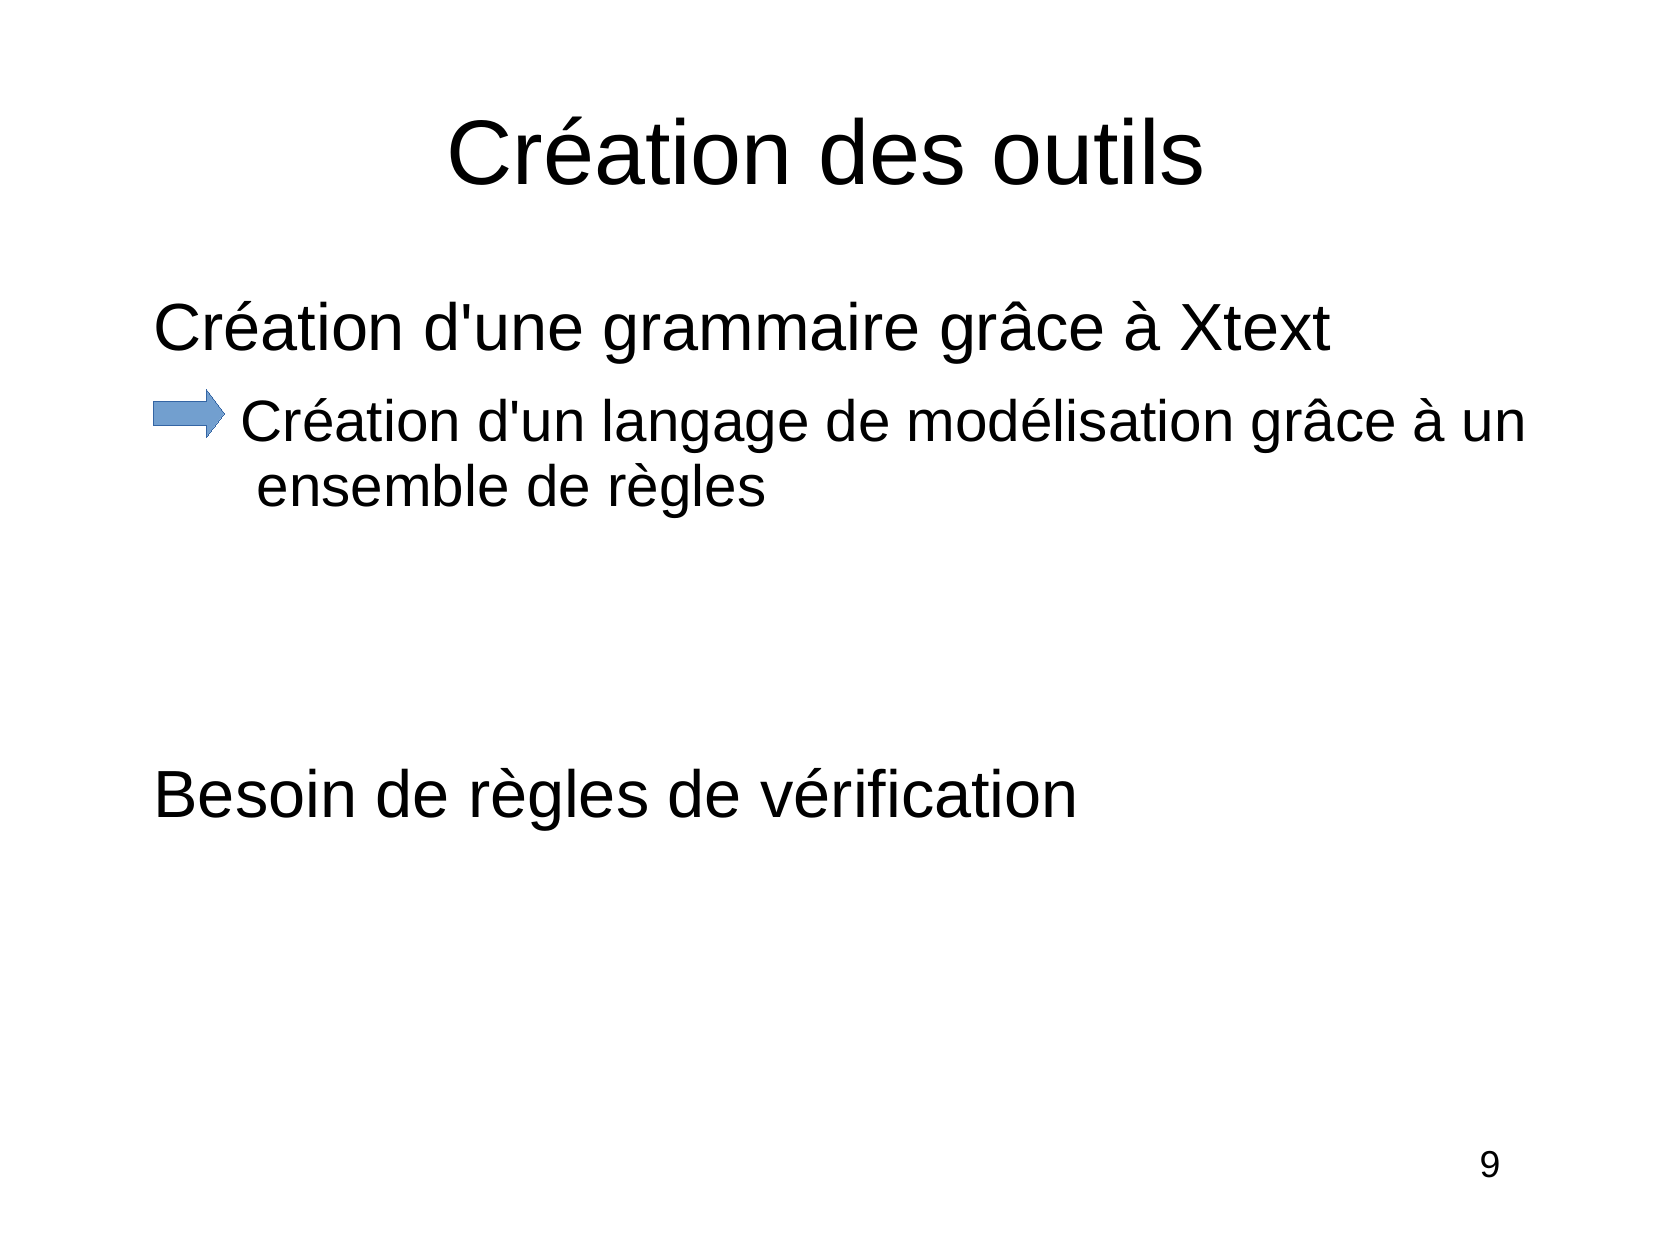

# Création des outils
Création d'une grammaire grâce à Xtext
 Création d'un langage de modélisation grâce à un ensemble de règles
Besoin de règles de vérification